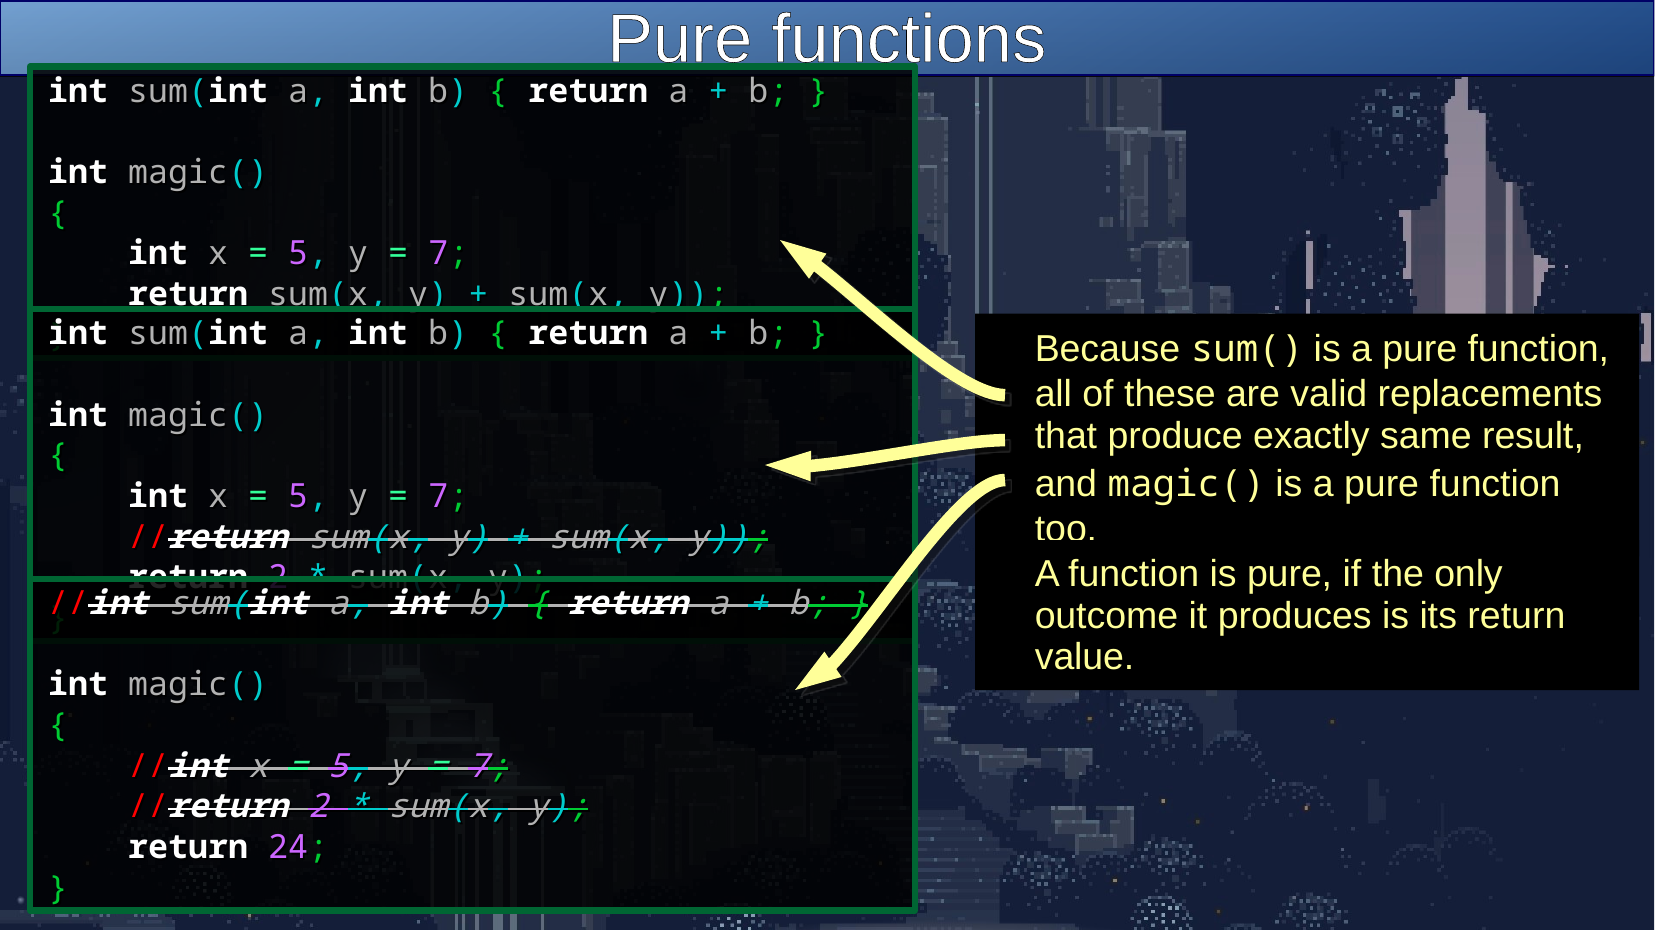

# Pure functions
int sum(int a, int b) { return a + b; }
int magic()
{
 int x = 5, y = 7;
 return sum(x, y) + sum(x, y));
}
int sum(int a, int b) { return a + b; }
int magic()
{
 int x = 5, y = 7;
 //return sum(x, y) + sum(x, y));
 return 2 * sum(x, y);
}
Because sum() is a pure function,
all of these are valid replacements
that produce exactly same result,
and magic() is a pure function too.
A function is pure, if the only outcome it produces is its return value.
//int sum(int a, int b) { return a + b; }
int magic()
{
 //int x = 5, y = 7;
 //return 2 * sum(x, y);
 return 24;
}